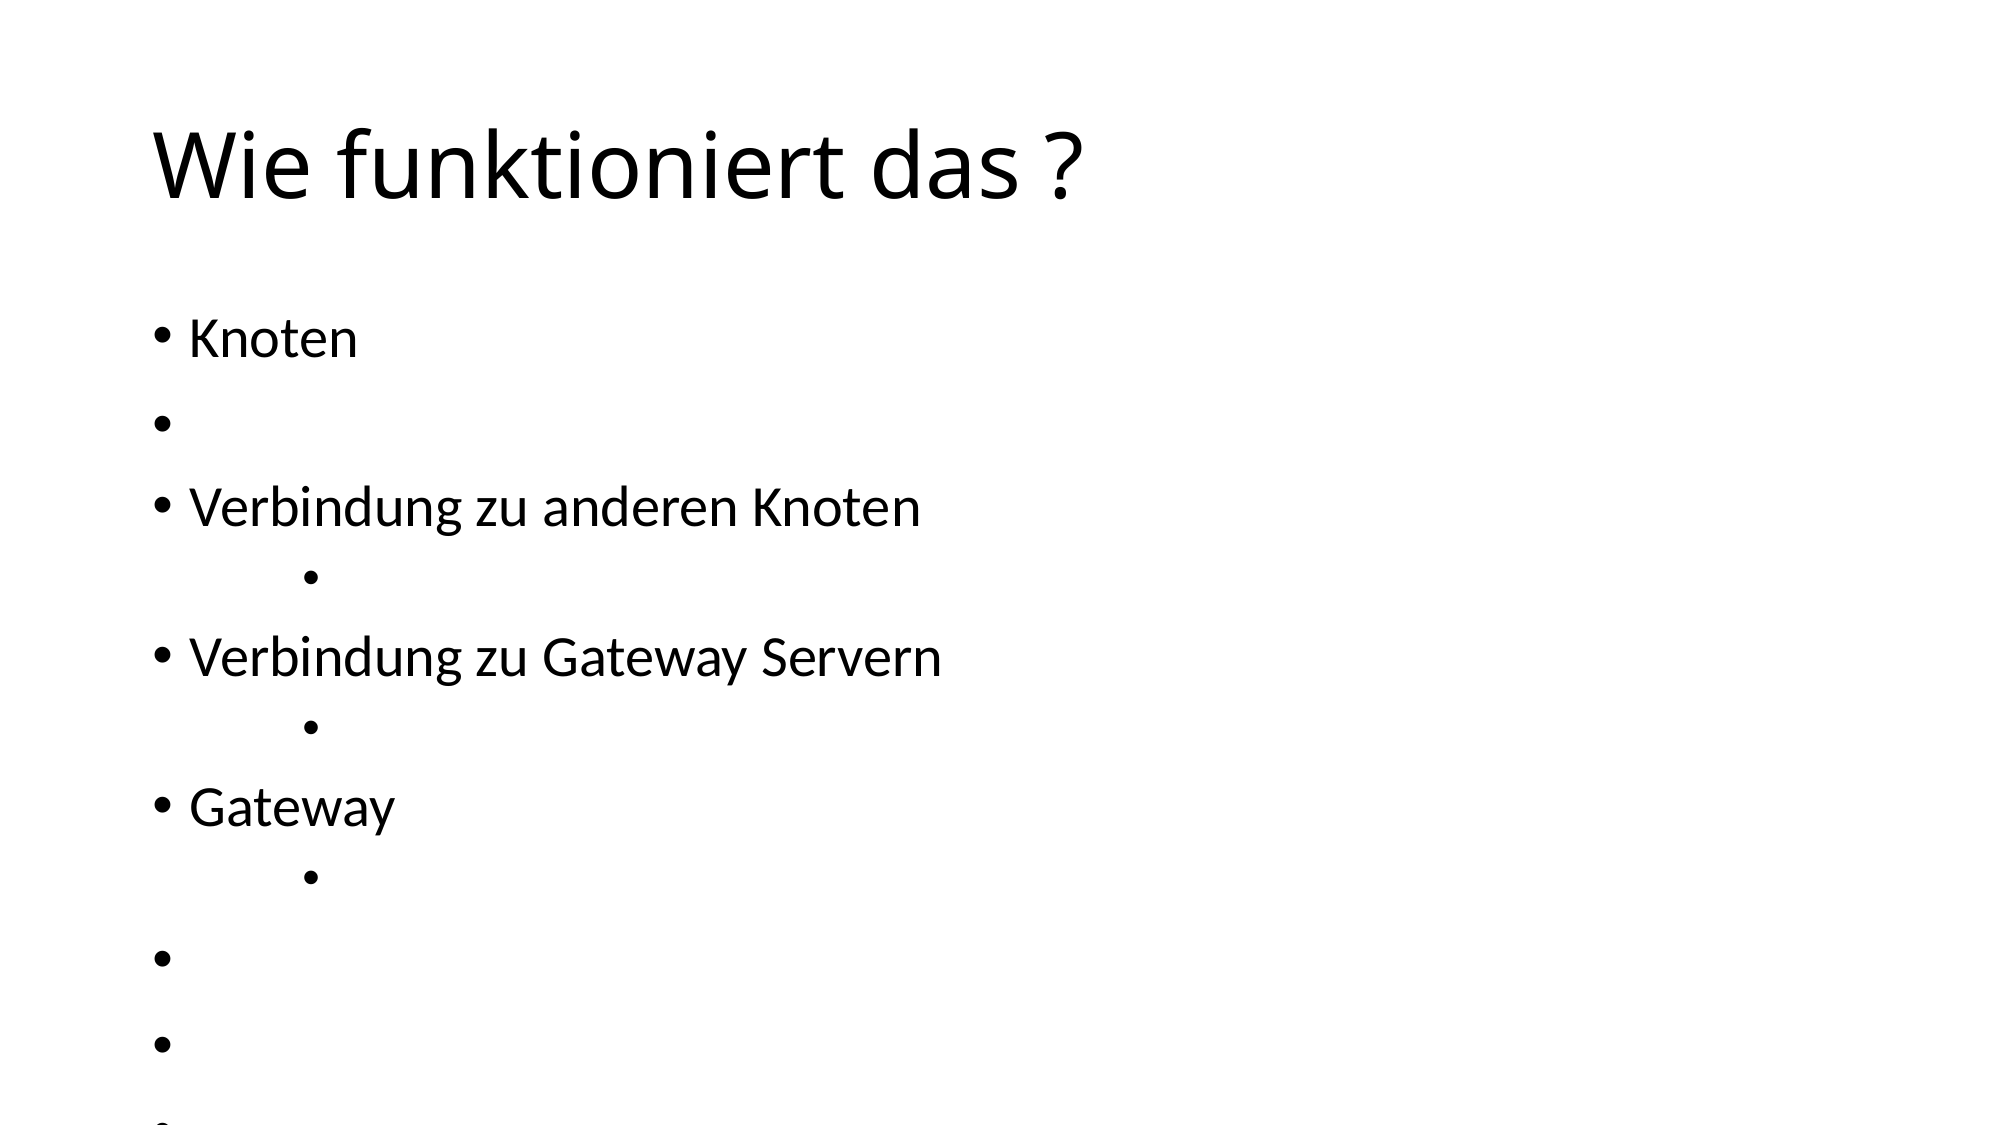

# Wie funktioniert das ?
Knoten
Verbindung zu anderen Knoten
Verbindung zu Gateway Servern
Gateway